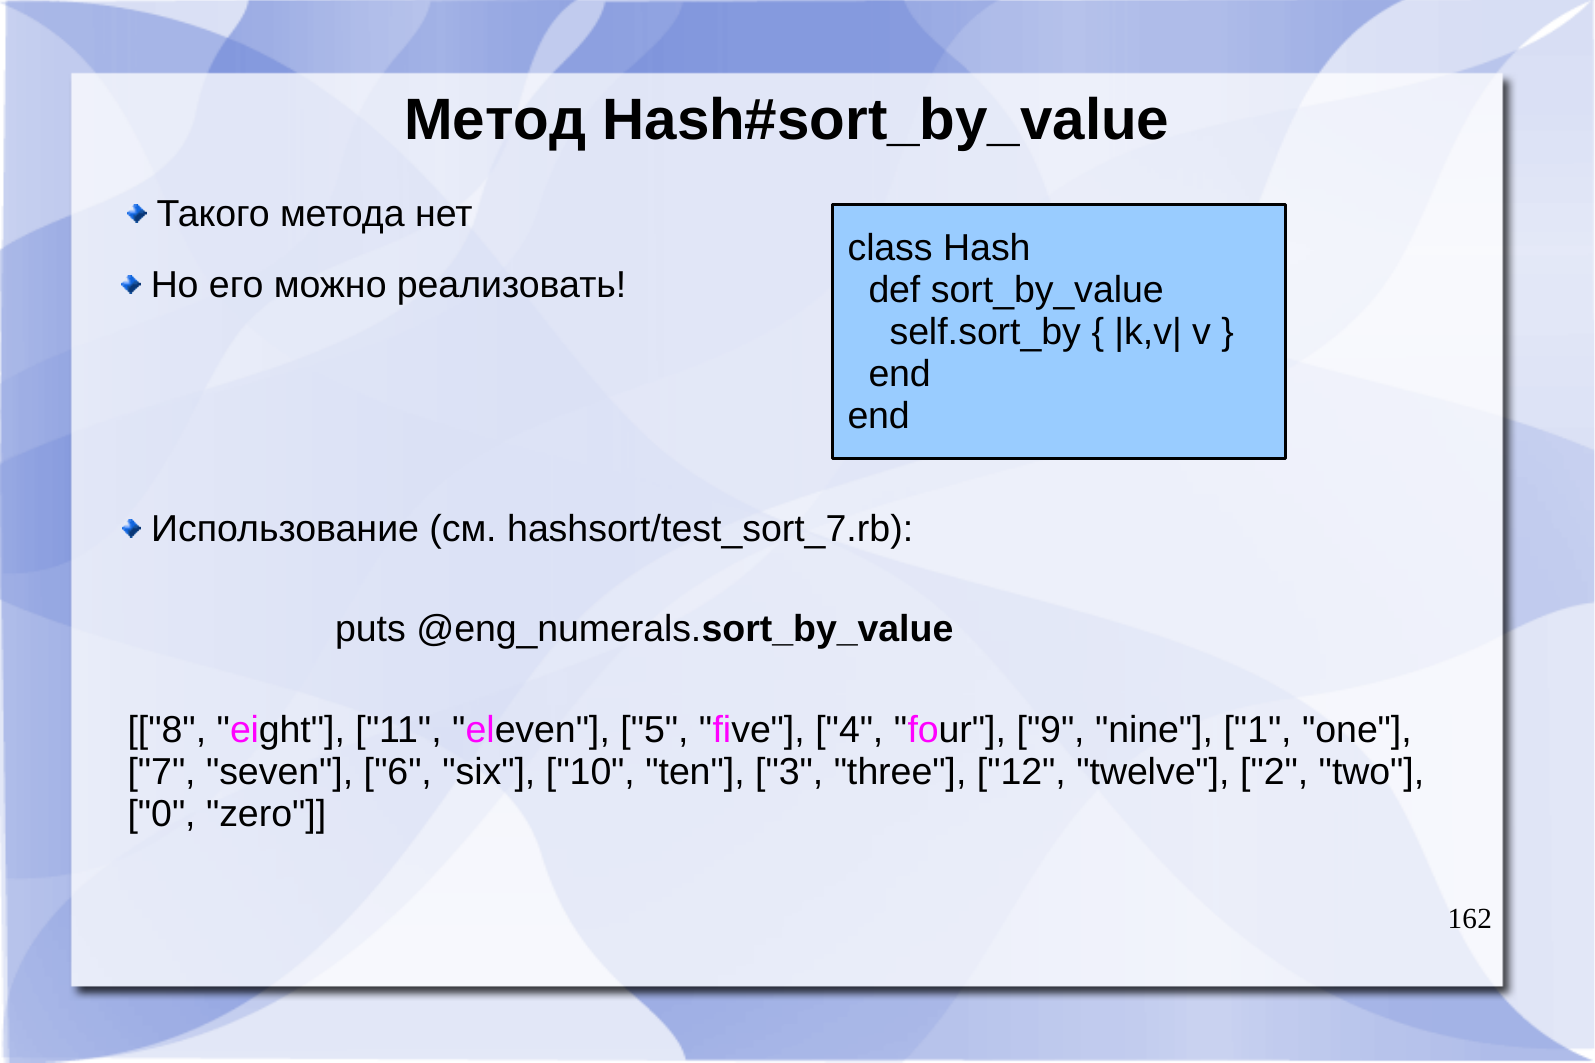

# Метод Hash#sort_by_value
 Такого метода нет
class Hash
 def sort_by_value
 self.sort_by { |k,v| v }
 end
end
 Но его можно реализовать!
 Использование (см. hashsort/test_sort_7.rb):
puts @eng_numerals.sort_by_value
[["8", "eight"], ["11", "eleven"], ["5", "five"], ["4", "four"], ["9", "nine"], ["1", "one"], ["7", "seven"], ["6", "six"], ["10", "ten"], ["3", "three"], ["12", "twelve"], ["2", "two"], ["0", "zero"]]
162